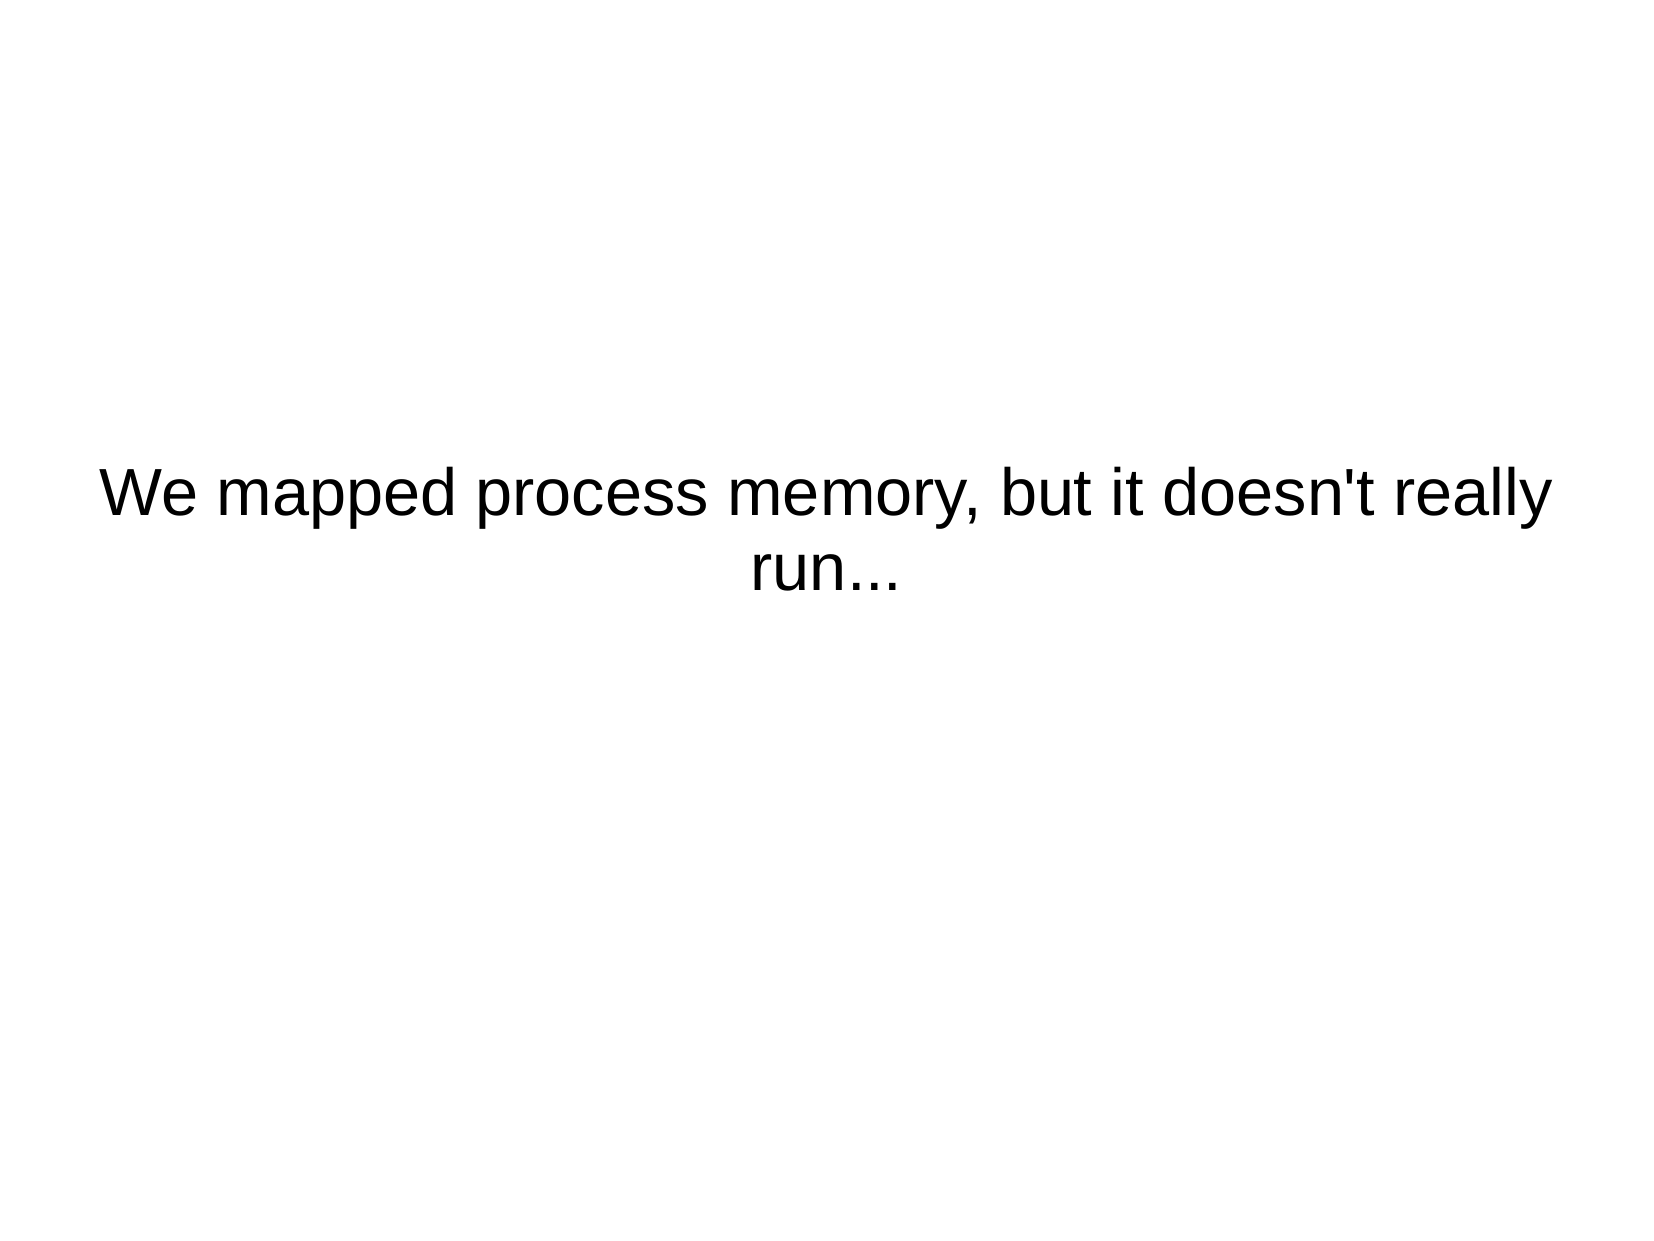

# We mapped process memory, but it doesn't really run...